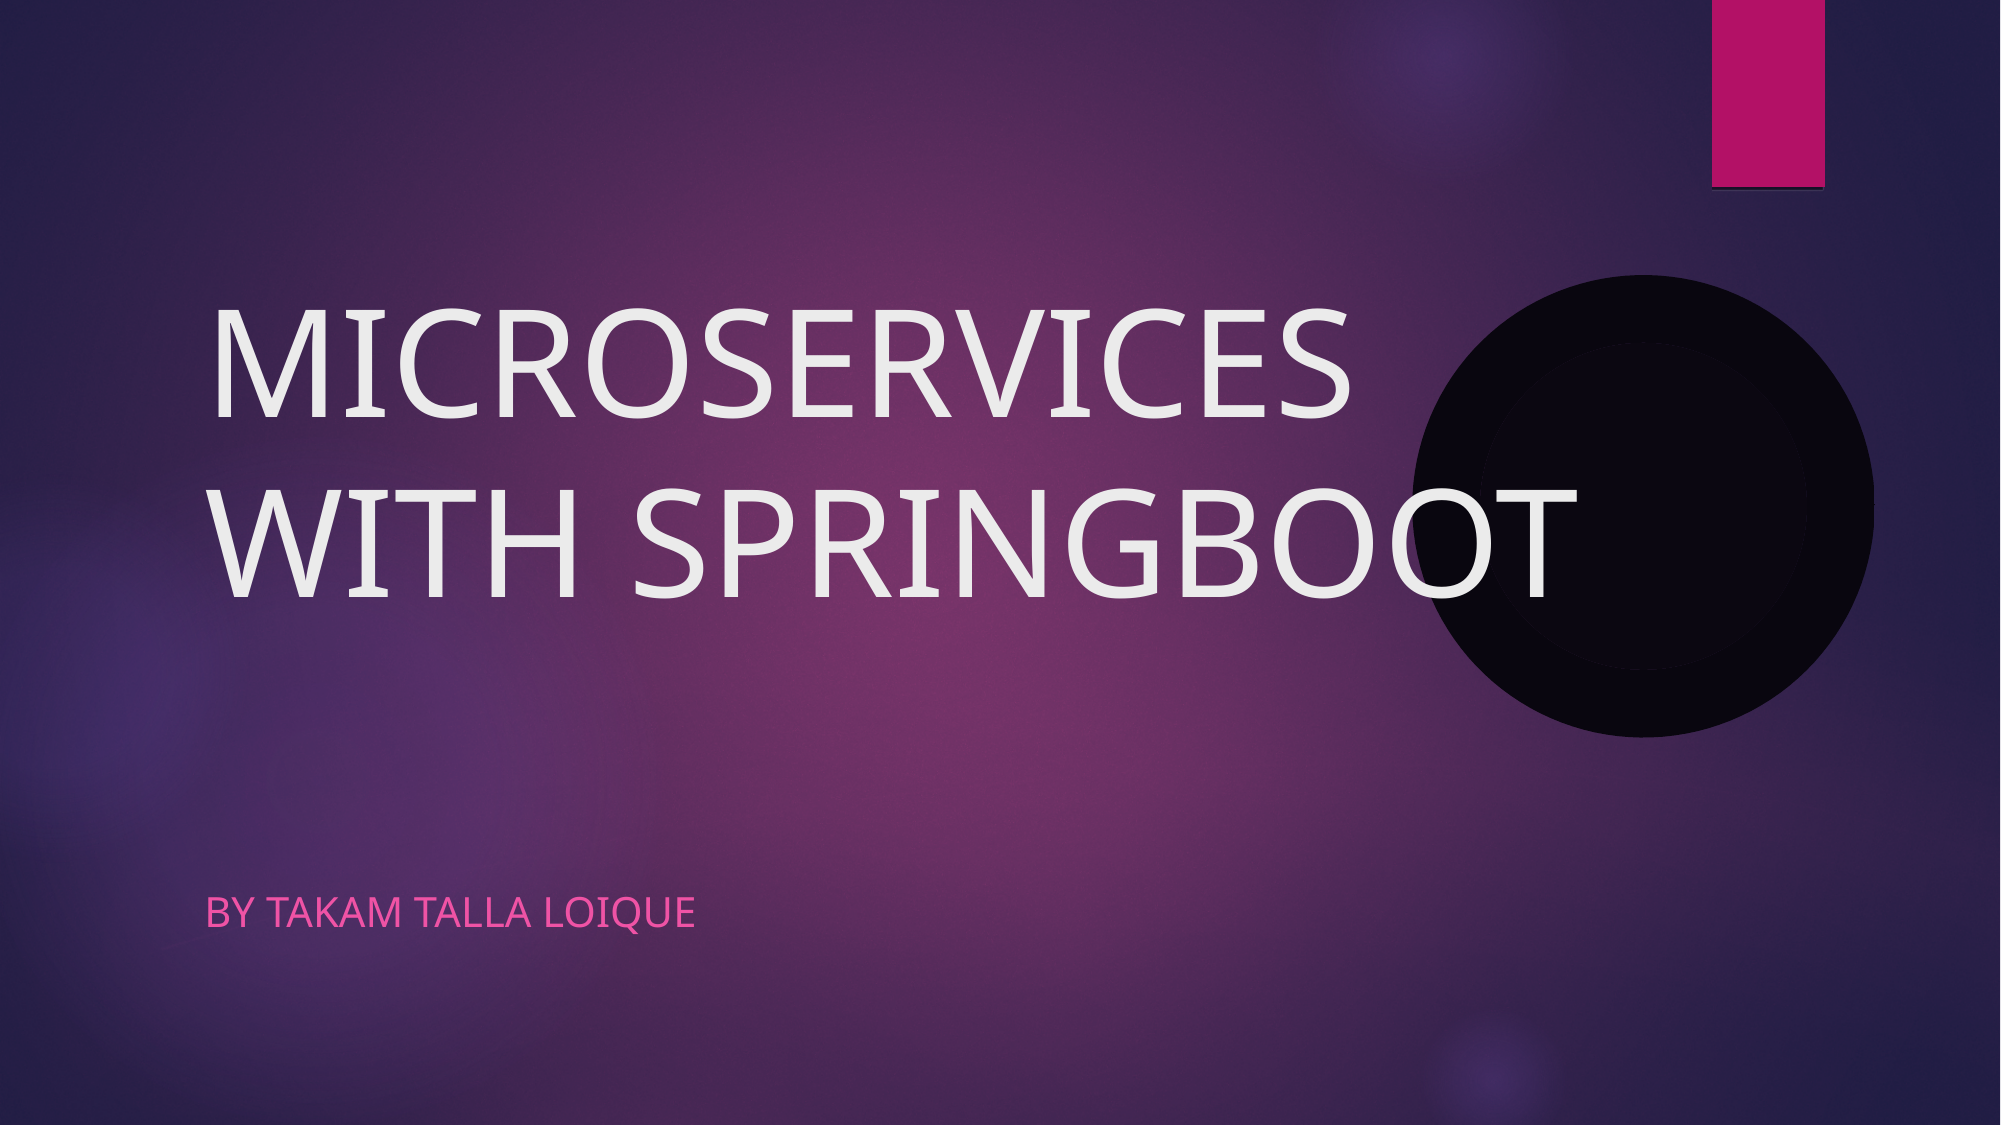

# MICROSERVICES WITH SPRINGBOOT
By TAKAM TALLA LOIQUE